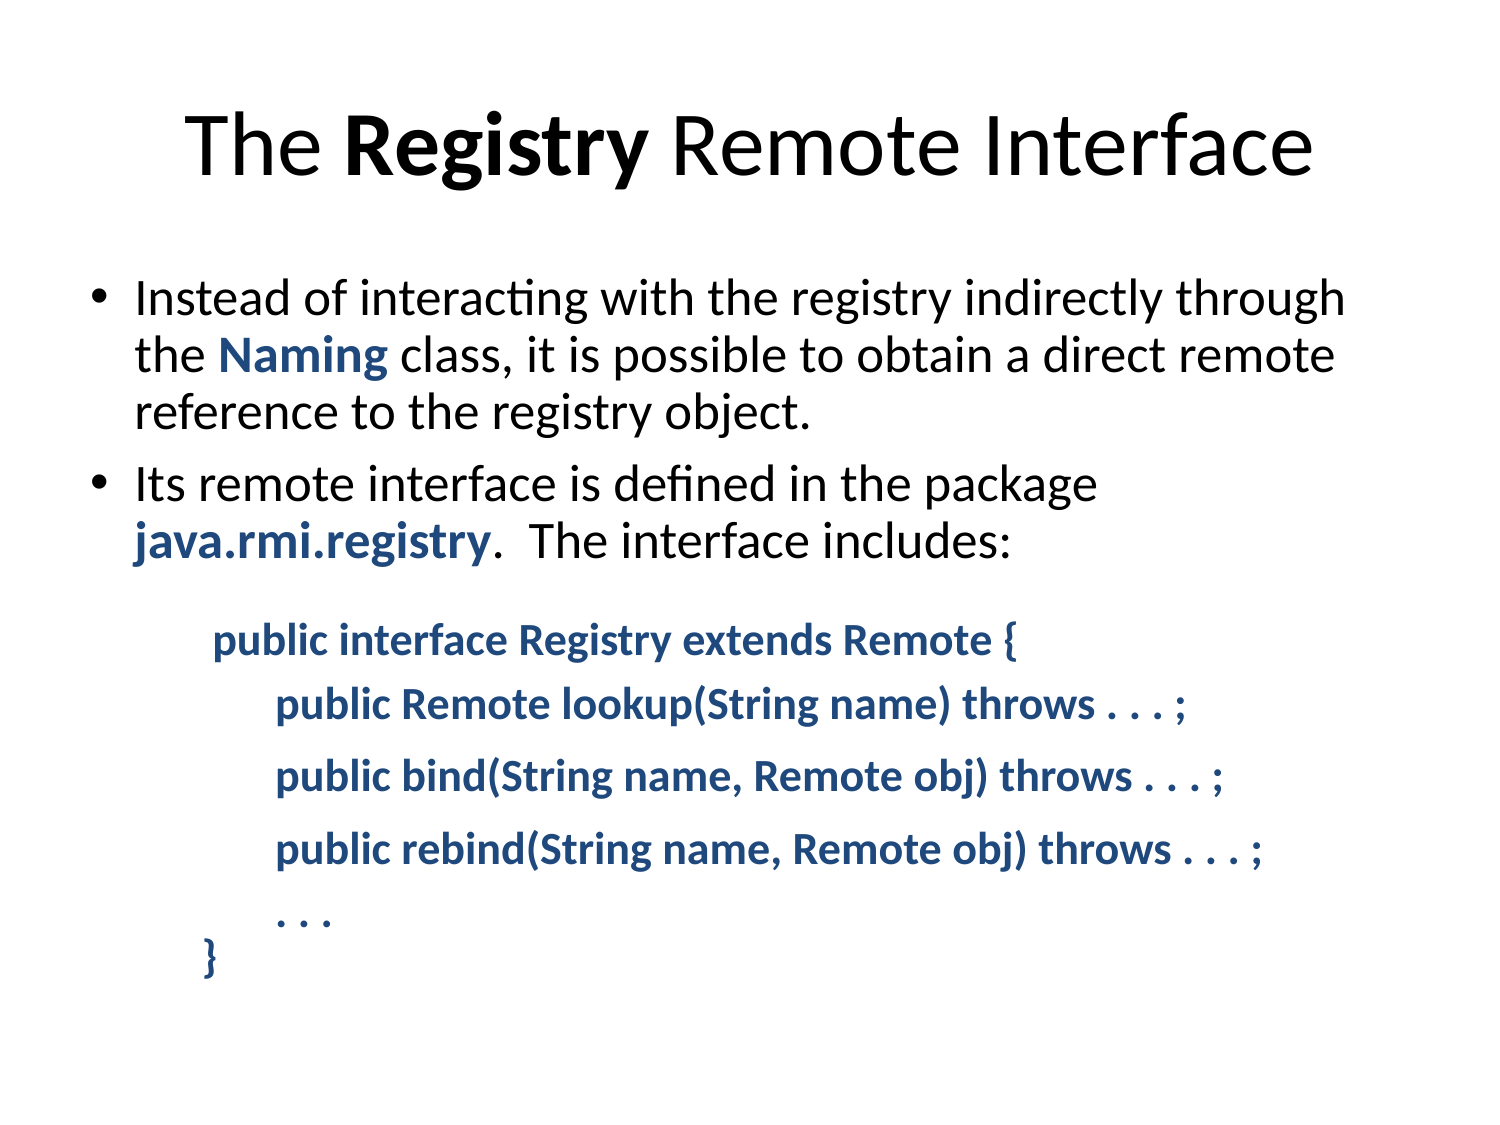

# The Registry Remote Interface
Instead of interacting with the registry indirectly through the Naming class, it is possible to obtain a direct remote reference to the registry object.
Its remote interface is defined in the package java.rmi.registry. The interface includes:
 public interface Registry extends Remote {
 public Remote lookup(String name) throws . . . ;
 public bind(String name, Remote obj) throws . . . ;
 public rebind(String name, Remote obj) throws . . . ;
 . . .
 }